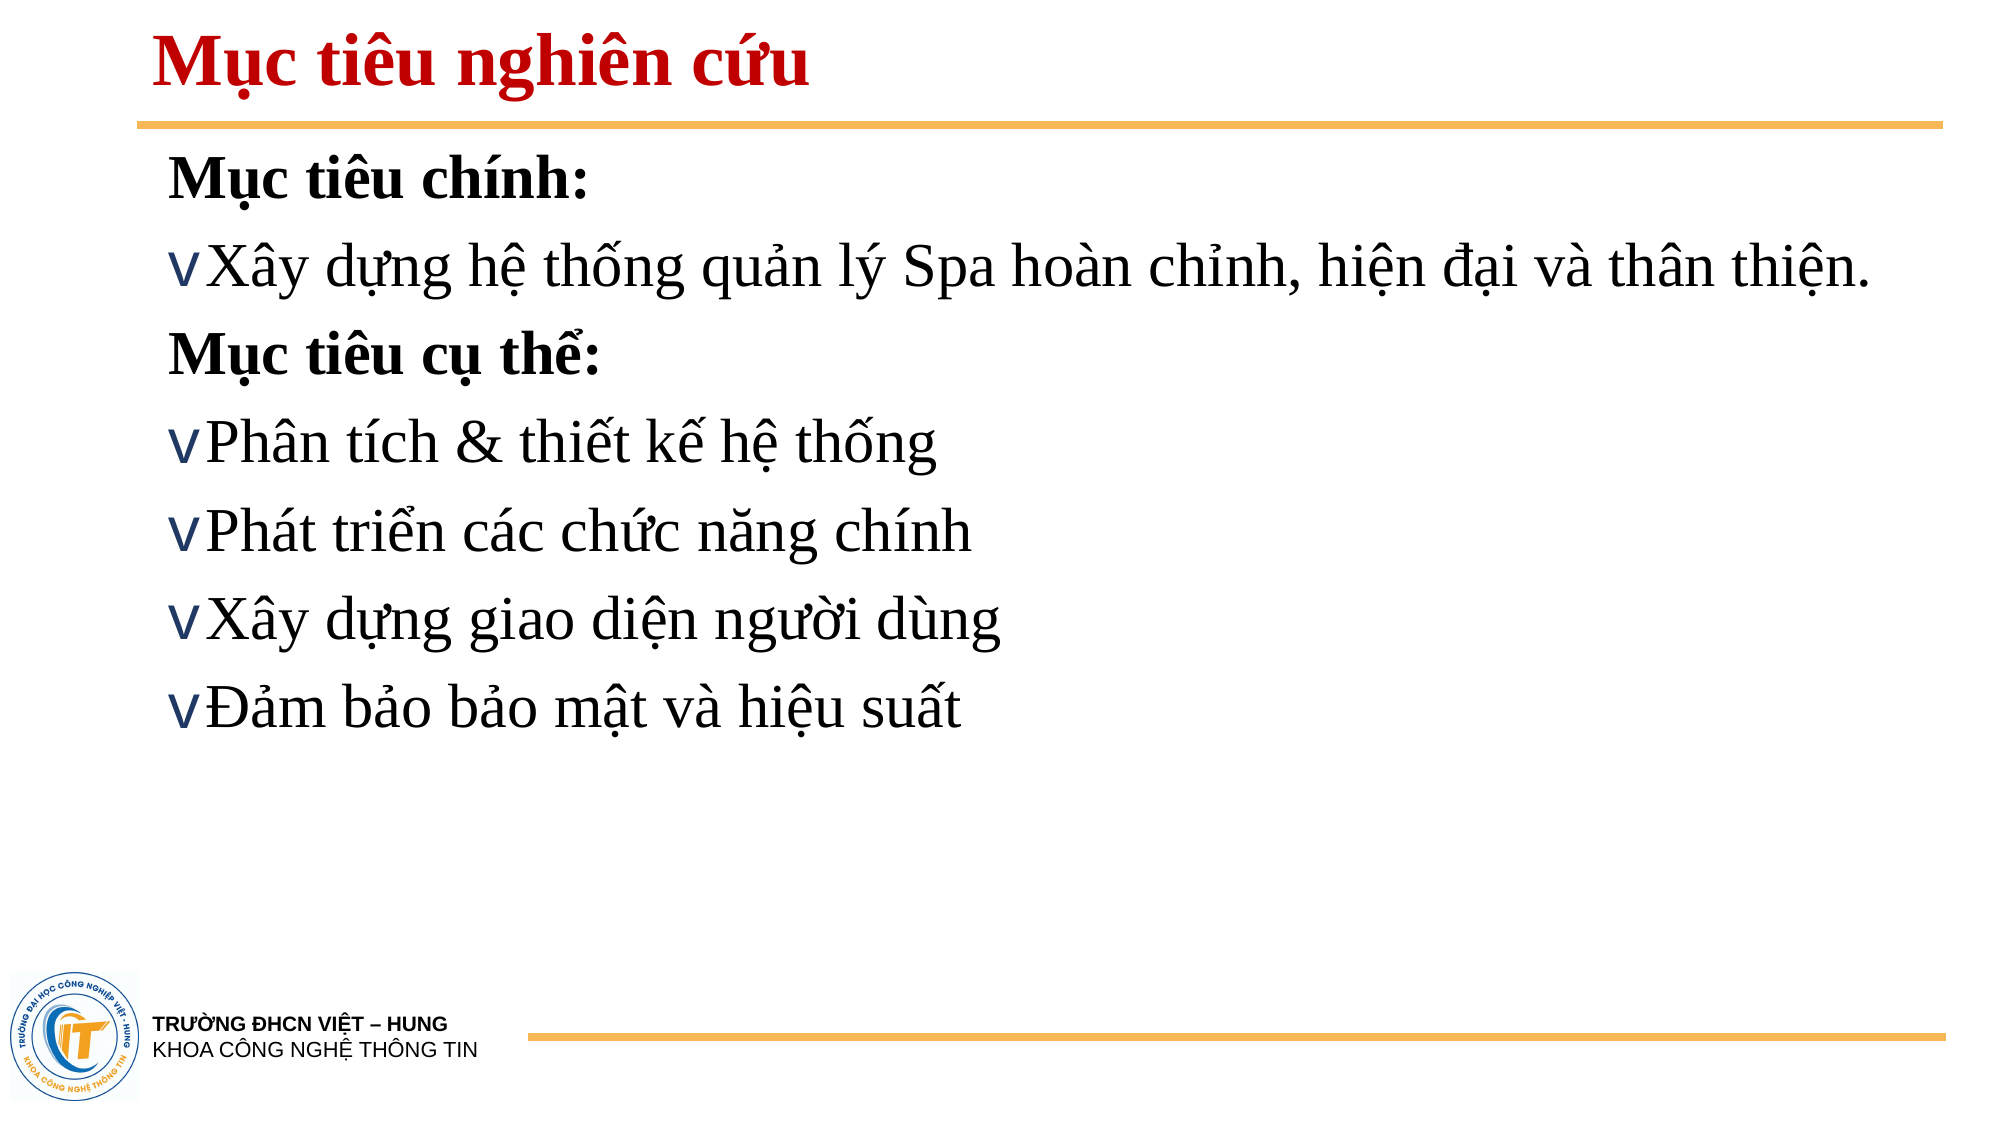

# Mục tiêu nghiên cứu
Mục tiêu chính:
Xây dựng hệ thống quản lý Spa hoàn chỉnh, hiện đại và thân thiện.
Mục tiêu cụ thể:
Phân tích & thiết kế hệ thống
Phát triển các chức năng chính
Xây dựng giao diện người dùng
Đảm bảo bảo mật và hiệu suất